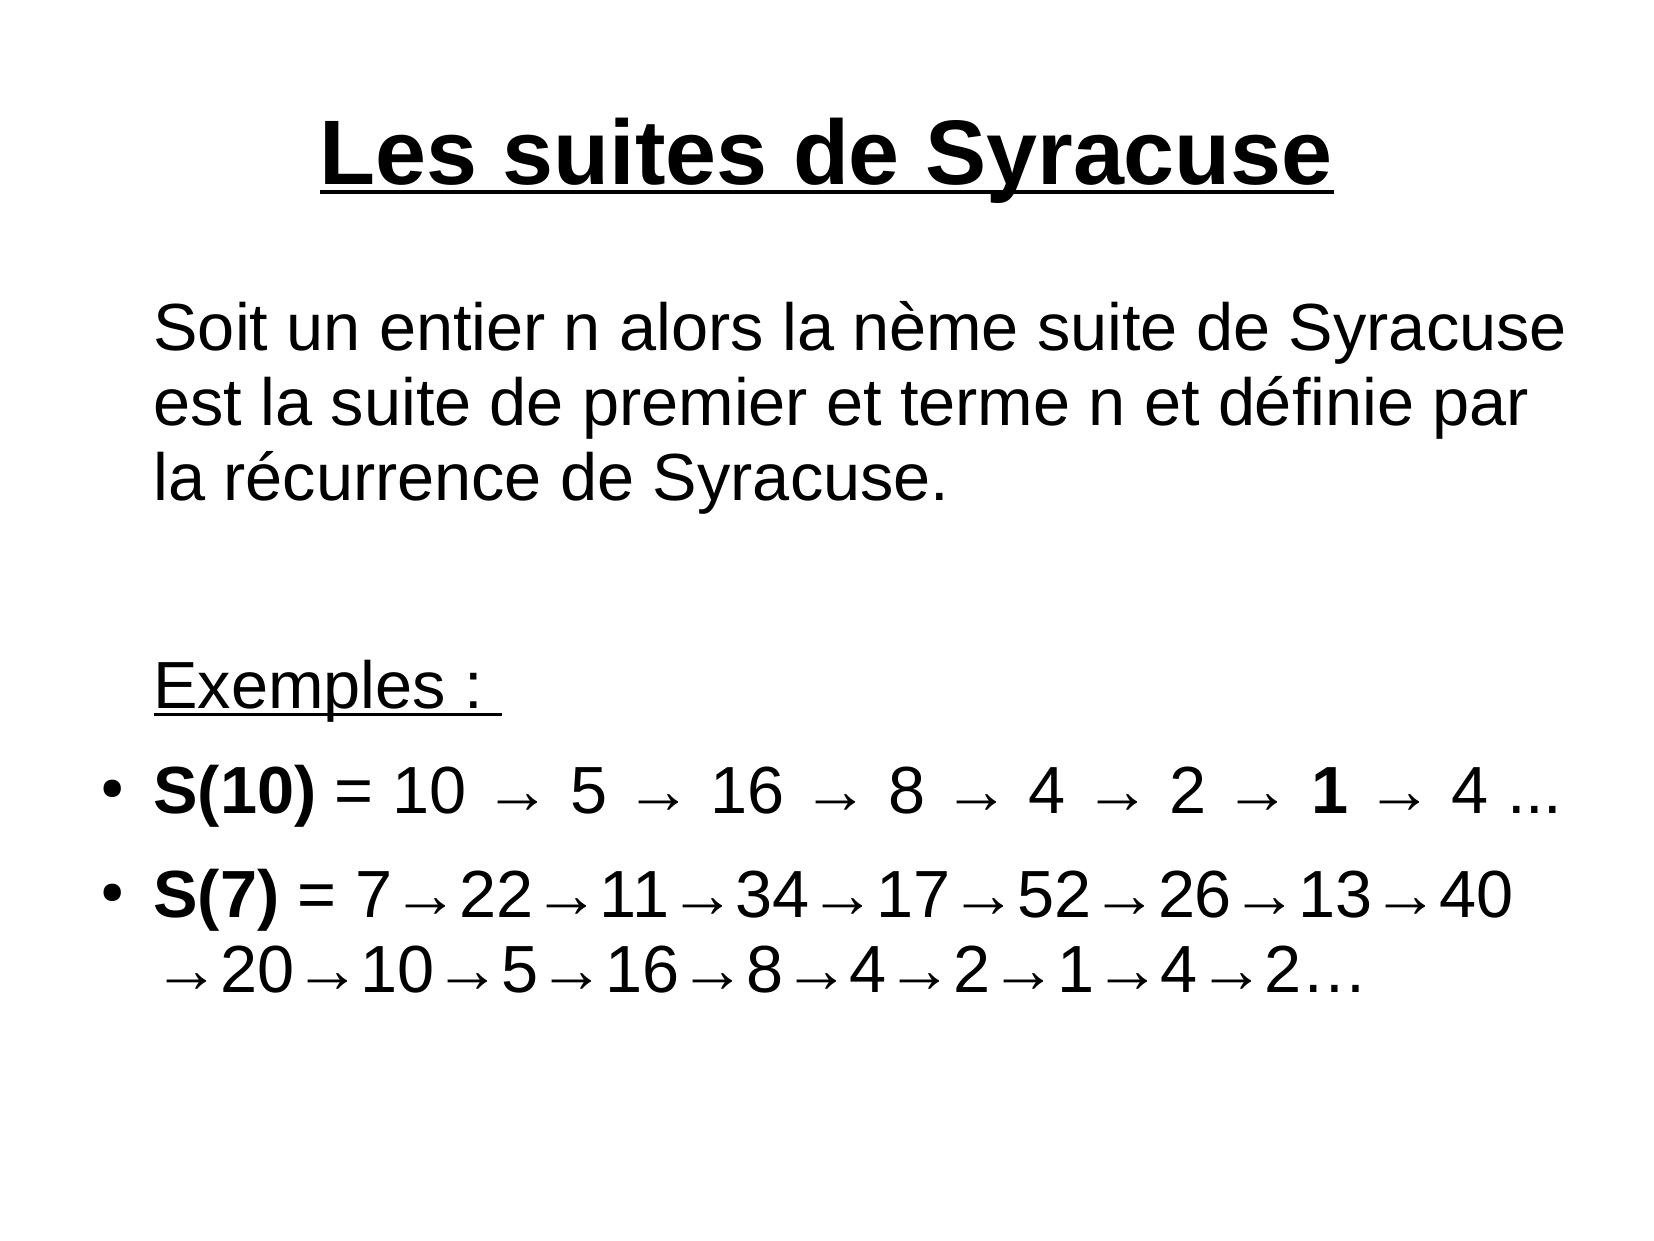

Les suites de Syracuse
# Soit un entier n alors la nème suite de Syracuse est la suite de premier et terme n et définie par la récurrence de Syracuse.
Exemples :
S(10) = 10 → 5 → 16 → 8 → 4 → 2 → 1 → 4 ...
S(7) = 7→22→11→34→17→52→26→13→40 →20→10→5→16→8→4→2→1→4→2…